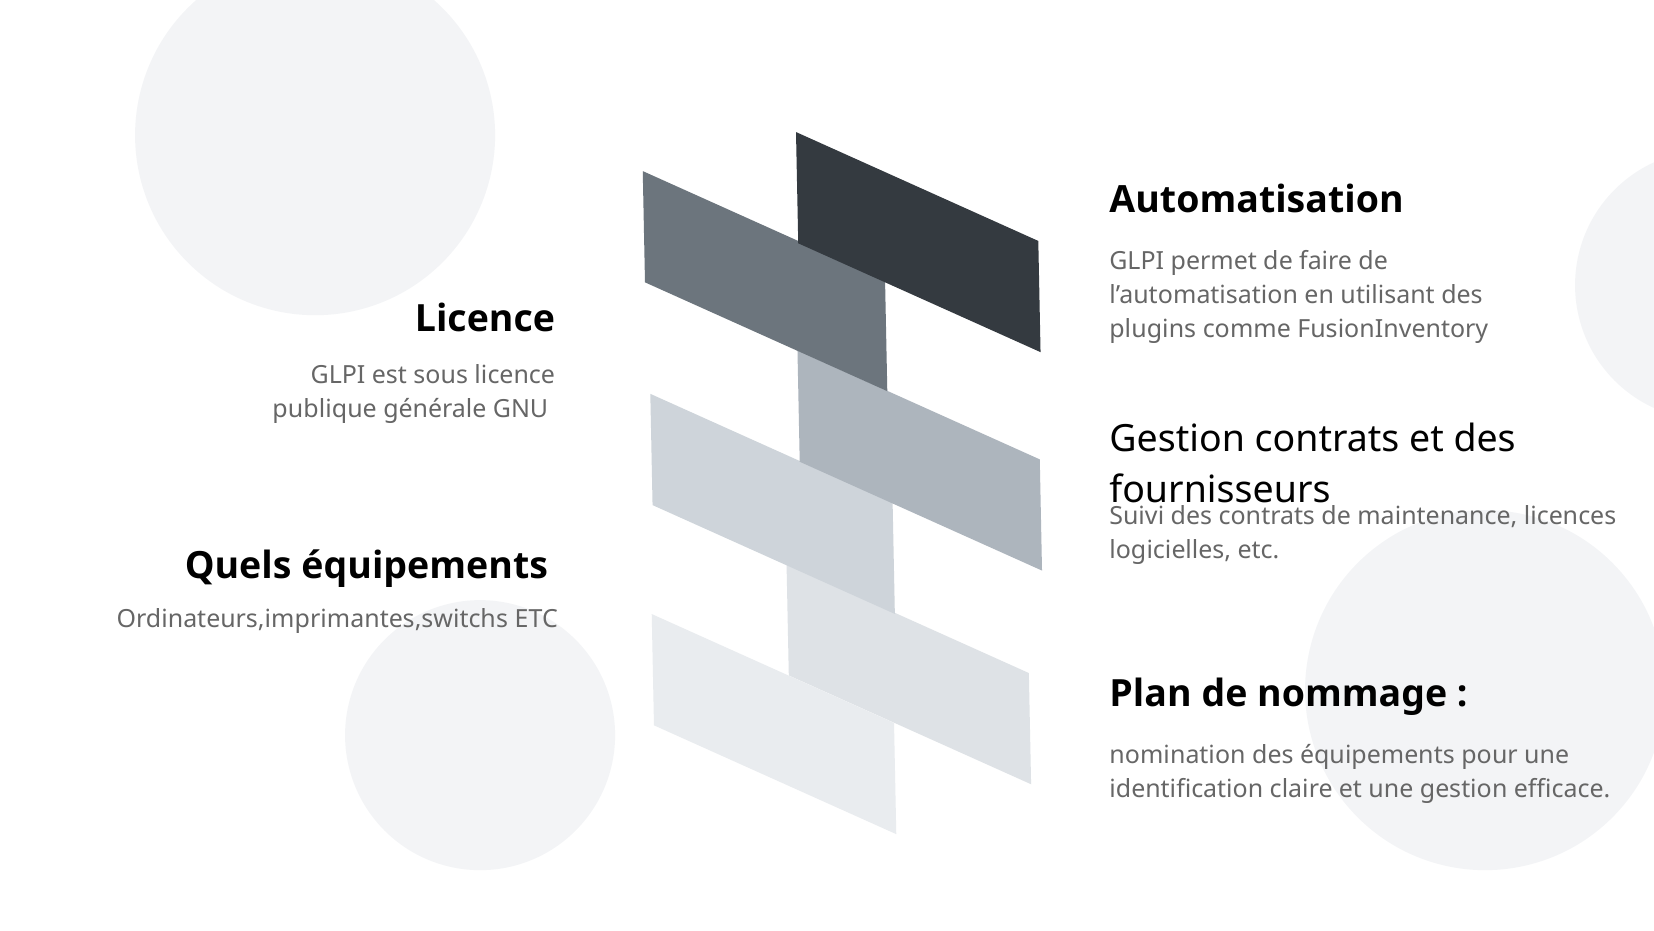

Automatisation
GLPI permet de faire de l’automatisation en utilisant des plugins comme FusionInventory
Licence
GLPI est sous licence publique générale GNU
Gestion contrats et des fournisseurs
Suivi des contrats de maintenance, licences logicielles, etc.
Quels équipements
Ordinateurs,imprimantes,switchs ETC
Plan de nommage :
nomination des équipements pour une identification claire et une gestion efficace.